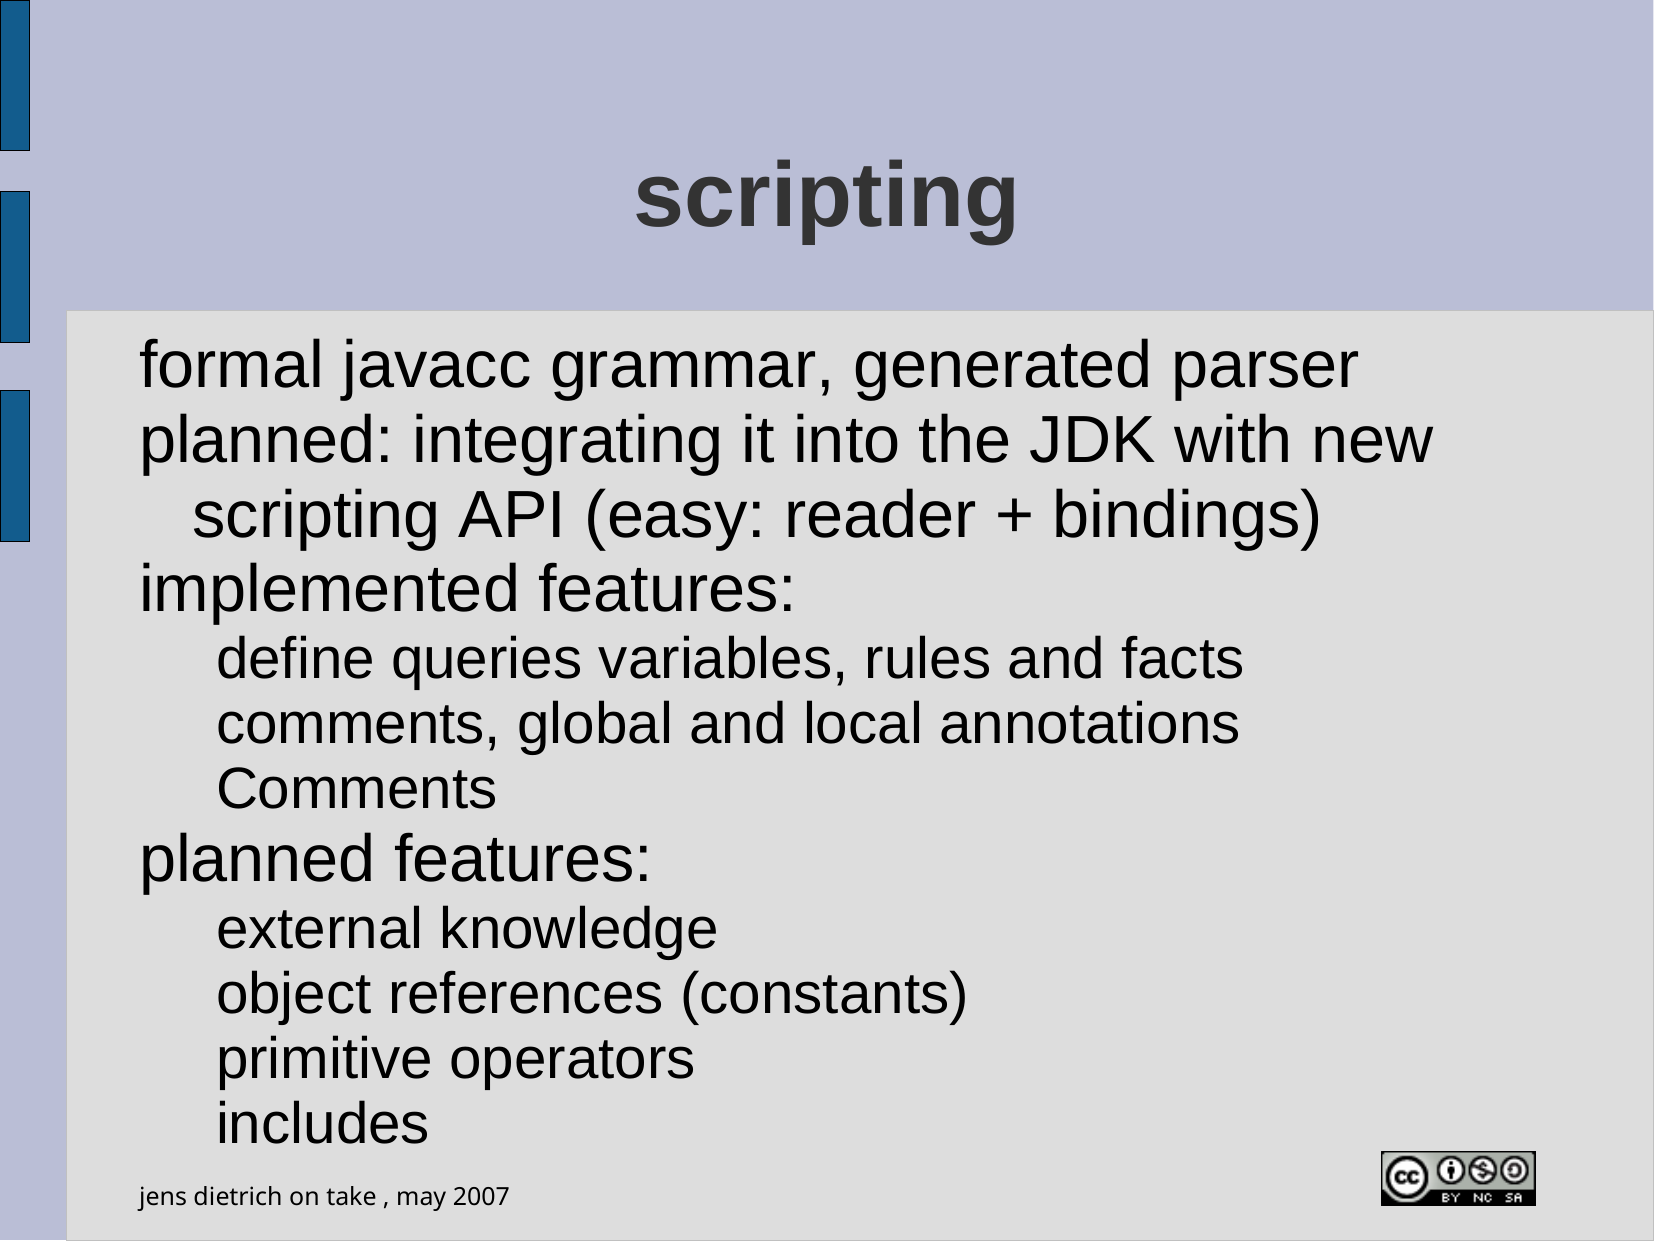

# scripting
formal javacc grammar, generated parser
planned: integrating it into the JDK with new scripting API (easy: reader + bindings)
implemented features:
define queries variables, rules and facts
comments, global and local annotations
Comments
planned features:
external knowledge
object references (constants)
primitive operators
includes